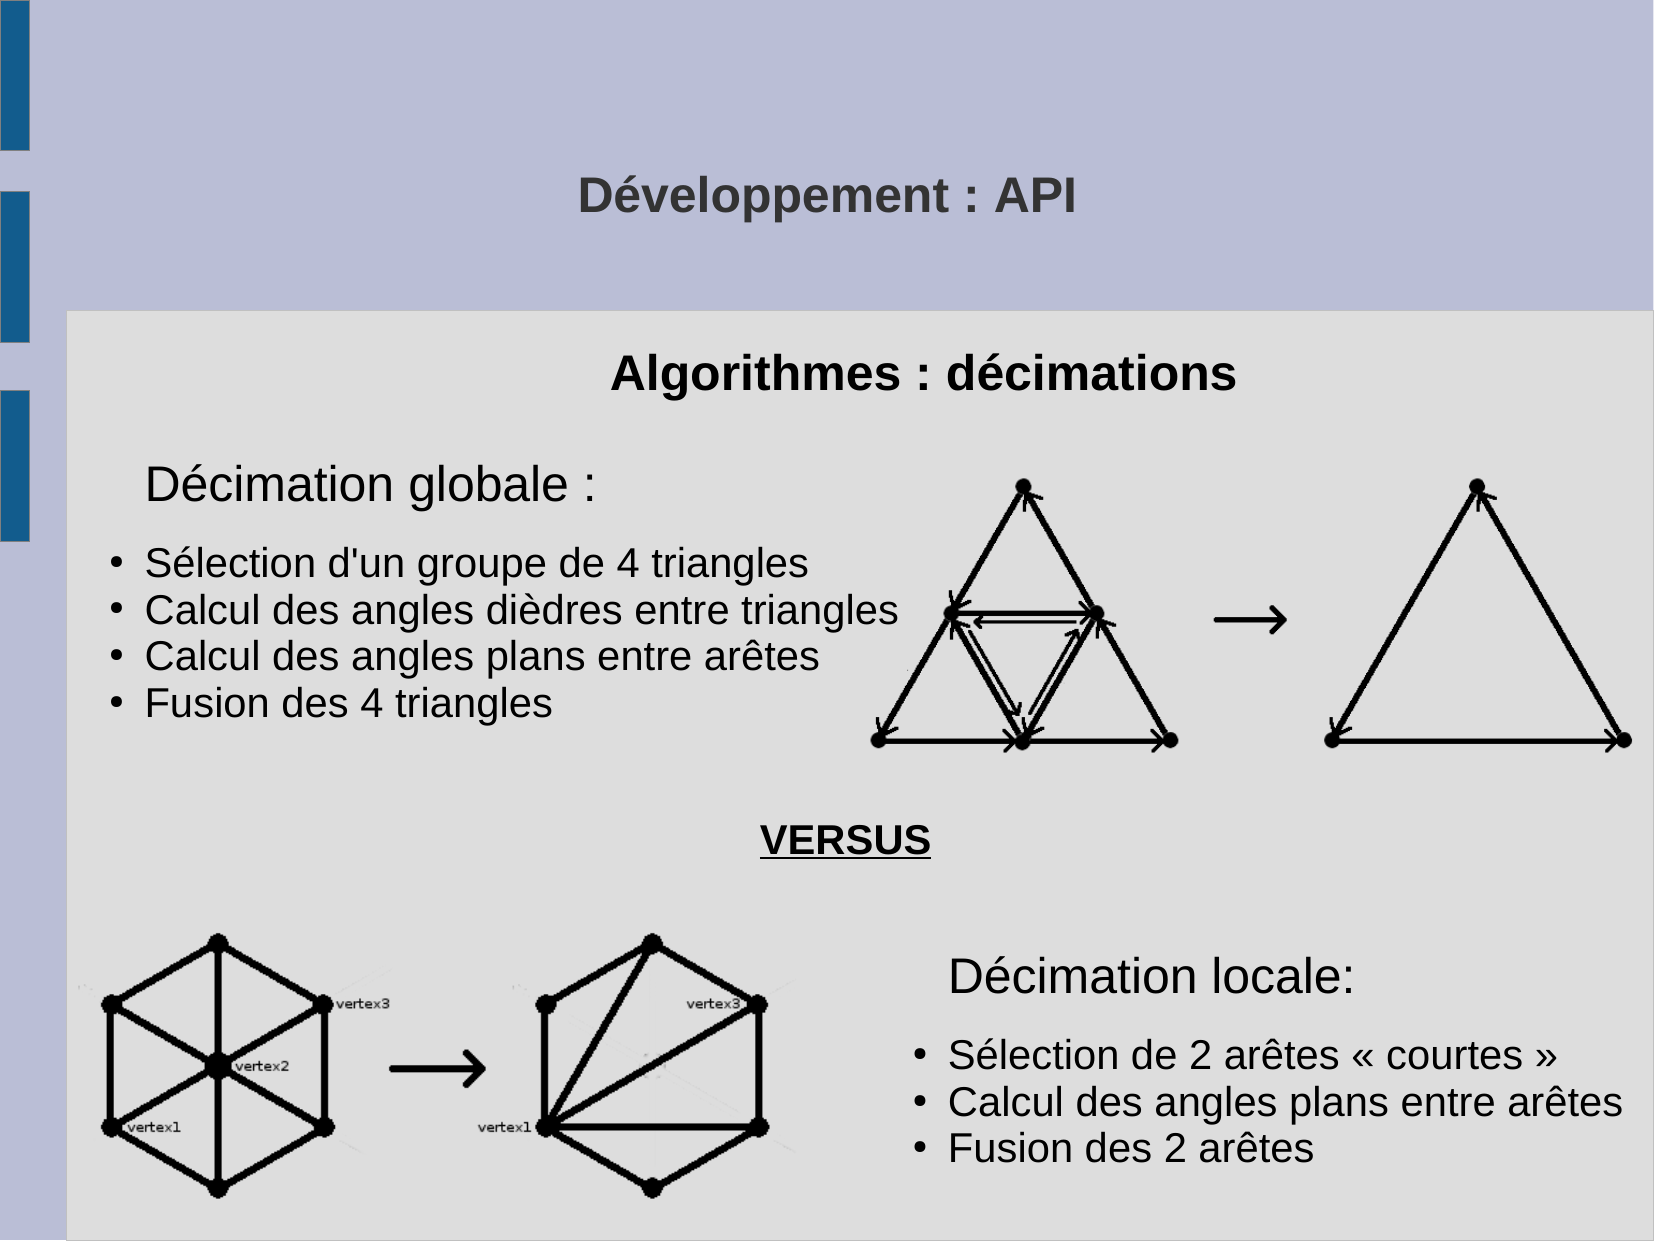

# Développement : API
Algorithmes : décimations
 VERSUS
Décimation globale :
Sélection d'un groupe de 4 triangles
Calcul des angles dièdres entre triangles
Calcul des angles plans entre arêtes
Fusion des 4 triangles
Décimation locale:
Sélection de 2 arêtes « courtes »
Calcul des angles plans entre arêtes
Fusion des 2 arêtes